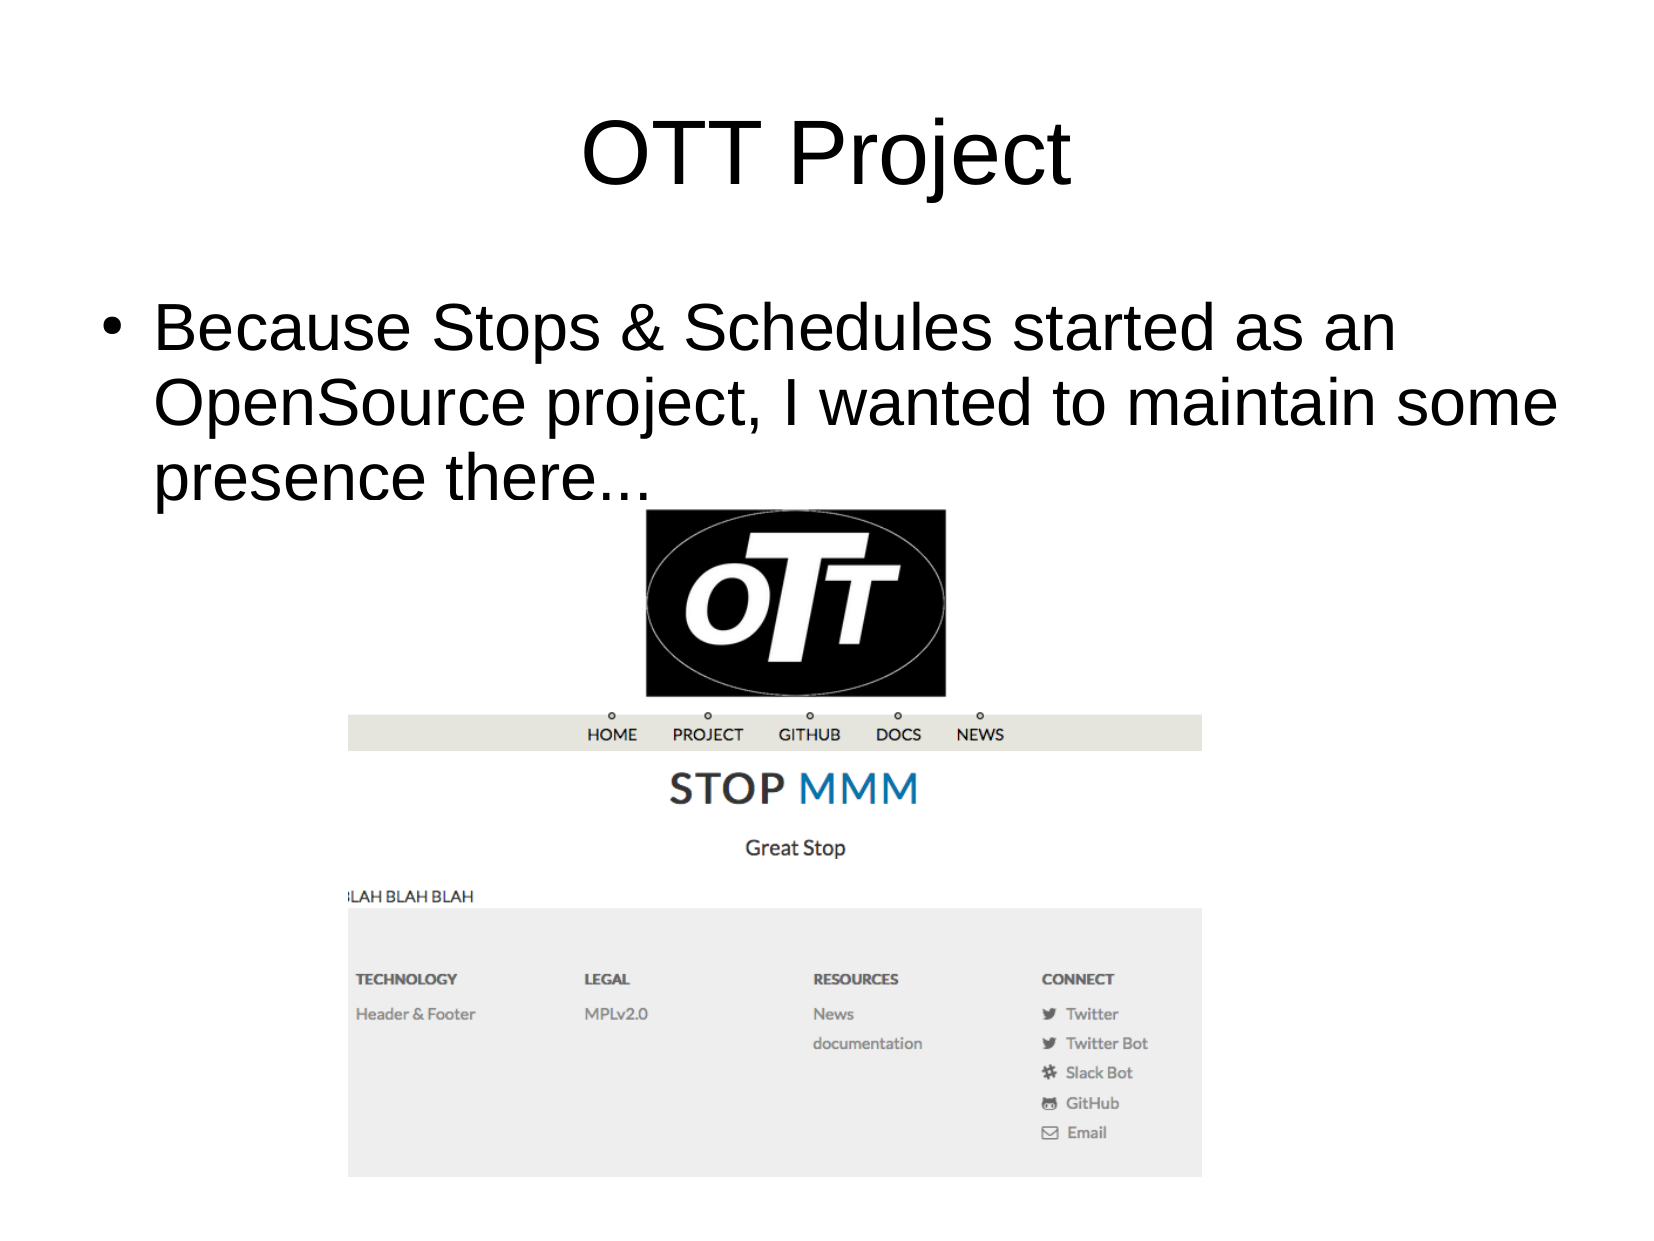

# OTT Project
Because Stops & Schedules started as an OpenSource project, I wanted to maintain some presence there...